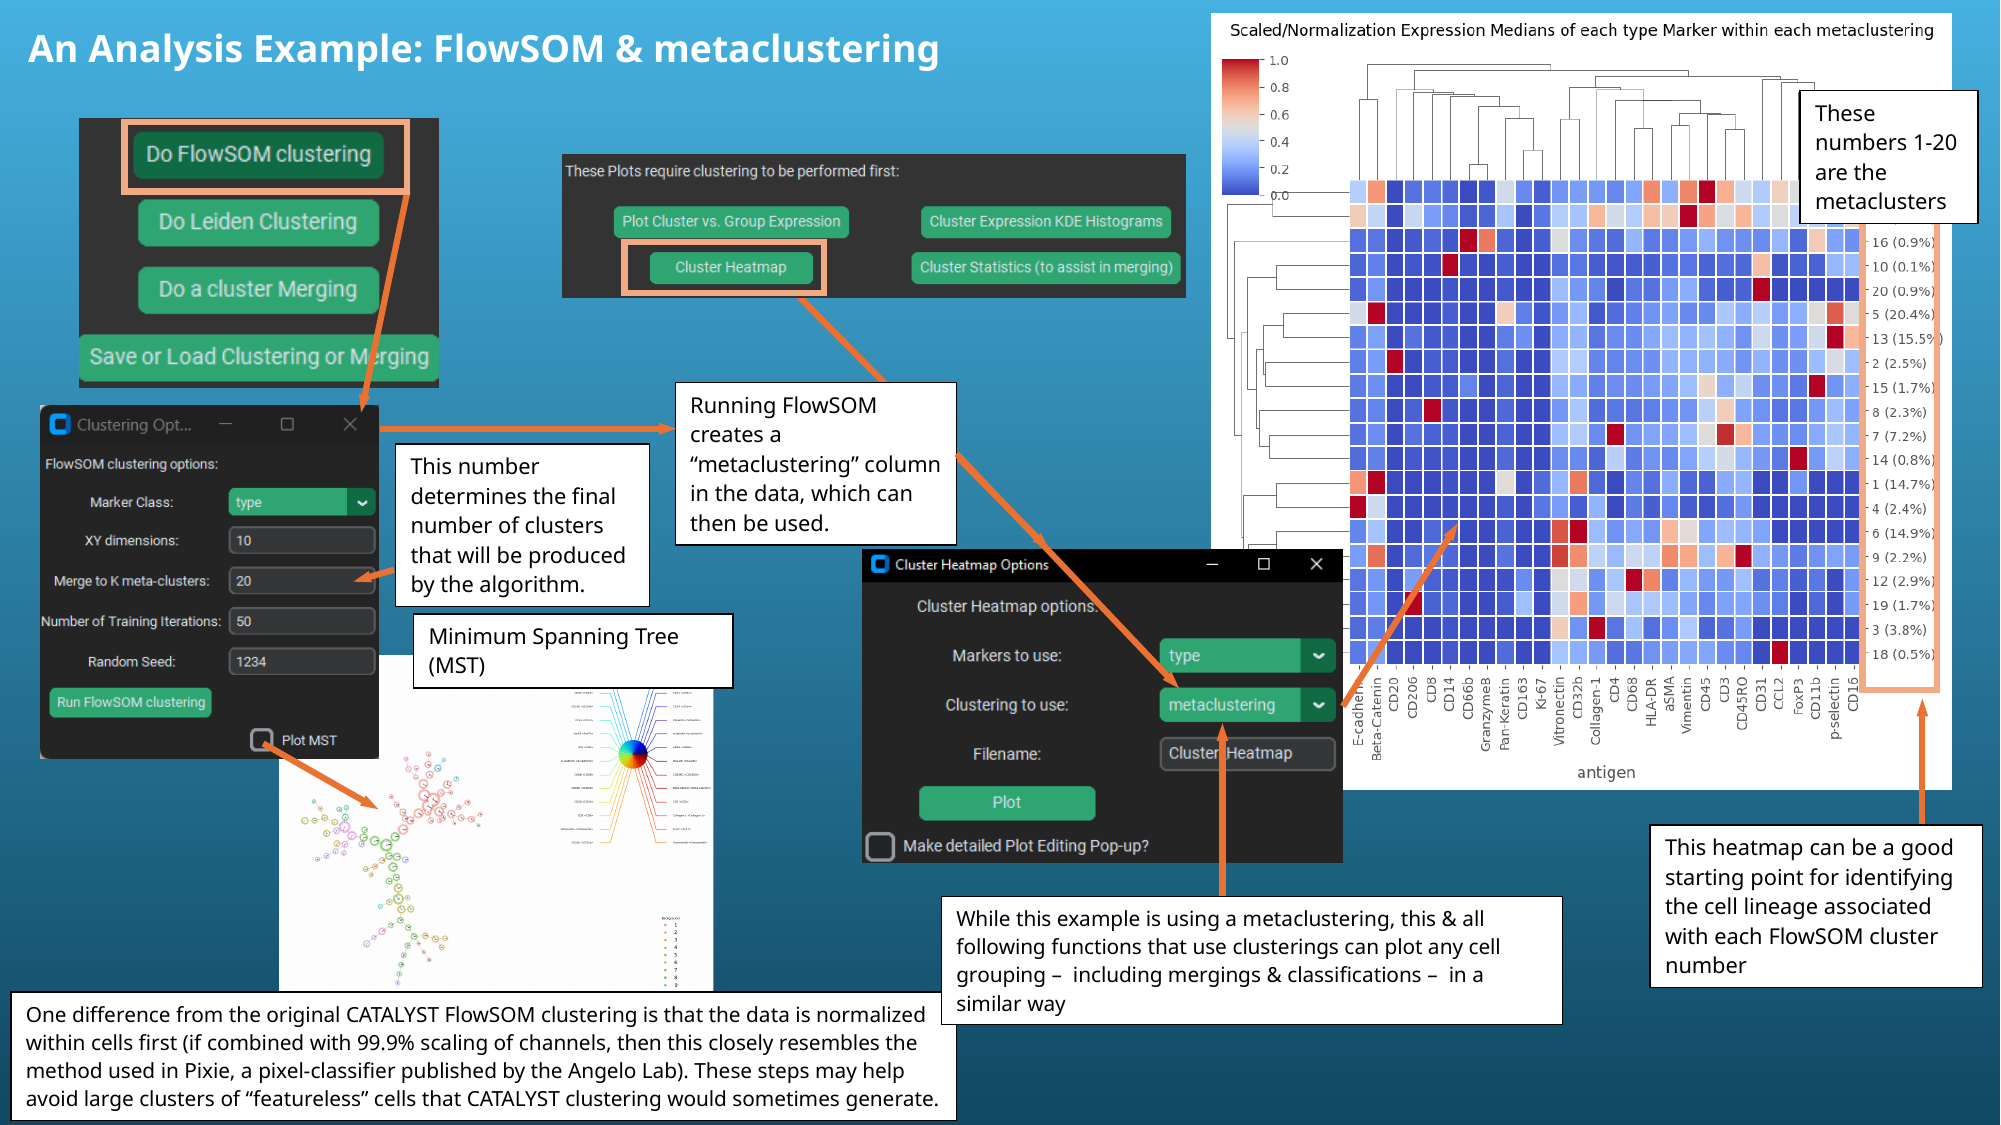

An Analysis Example: FlowSOM & metaclustering
These numbers 1-20 are the metaclusters
Running FlowSOM creates a “metaclustering” column in the data, which can then be used.
This number determines the final number of clusters that will be produced by the algorithm.
Minimum Spanning Tree (MST)
This heatmap can be a good starting point for identifying the cell lineage associated with each FlowSOM cluster number
While this example is using a metaclustering, this & all following functions that use clusterings can plot any cell grouping – including mergings & classifications – in a similar way
One difference from the original CATALYST FlowSOM clustering is that the data is normalized within cells first (if combined with 99.9% scaling of channels, then this closely resembles the method used in Pixie, a pixel-classifier published by the Angelo Lab). These steps may help avoid large clusters of “featureless” cells that CATALYST clustering would sometimes generate.